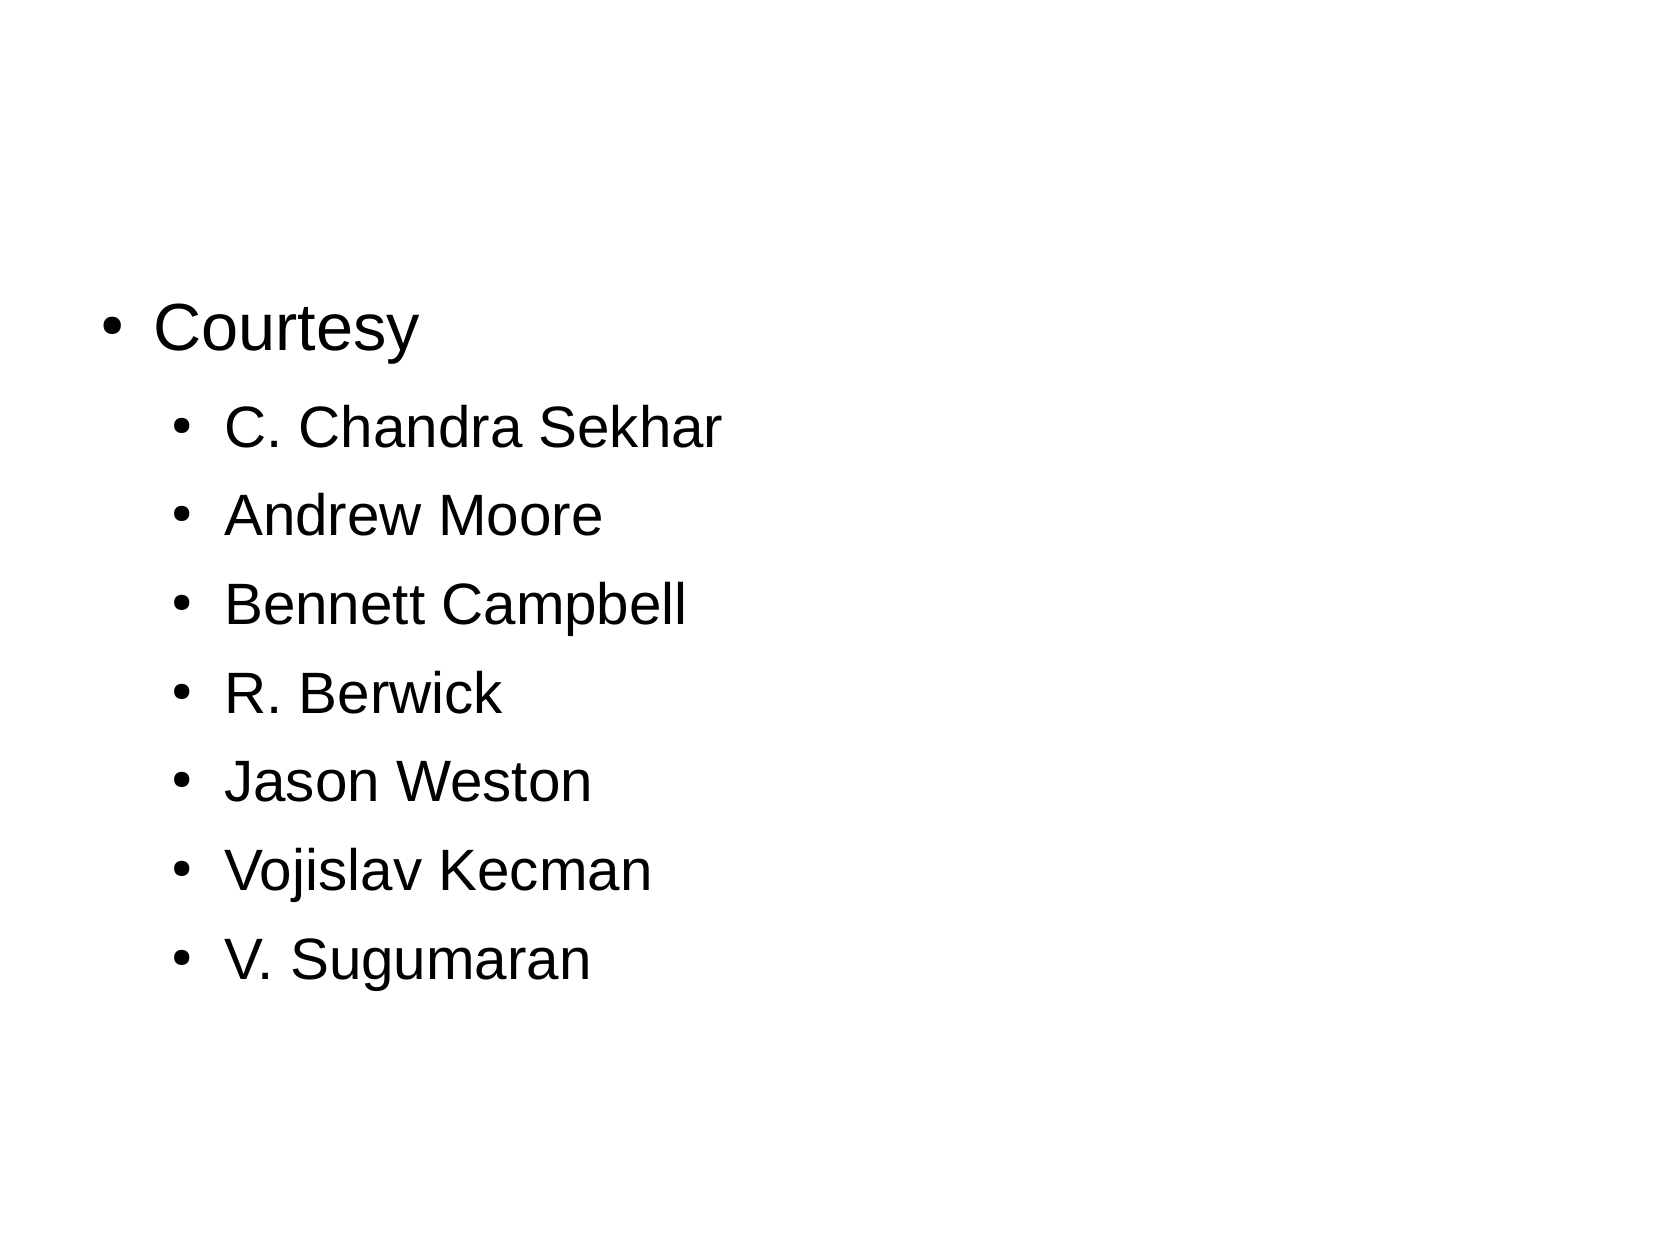

#
Courtesy
C. Chandra Sekhar
Andrew Moore
Bennett Campbell
R. Berwick
Jason Weston
Vojislav Kecman
V. Sugumaran